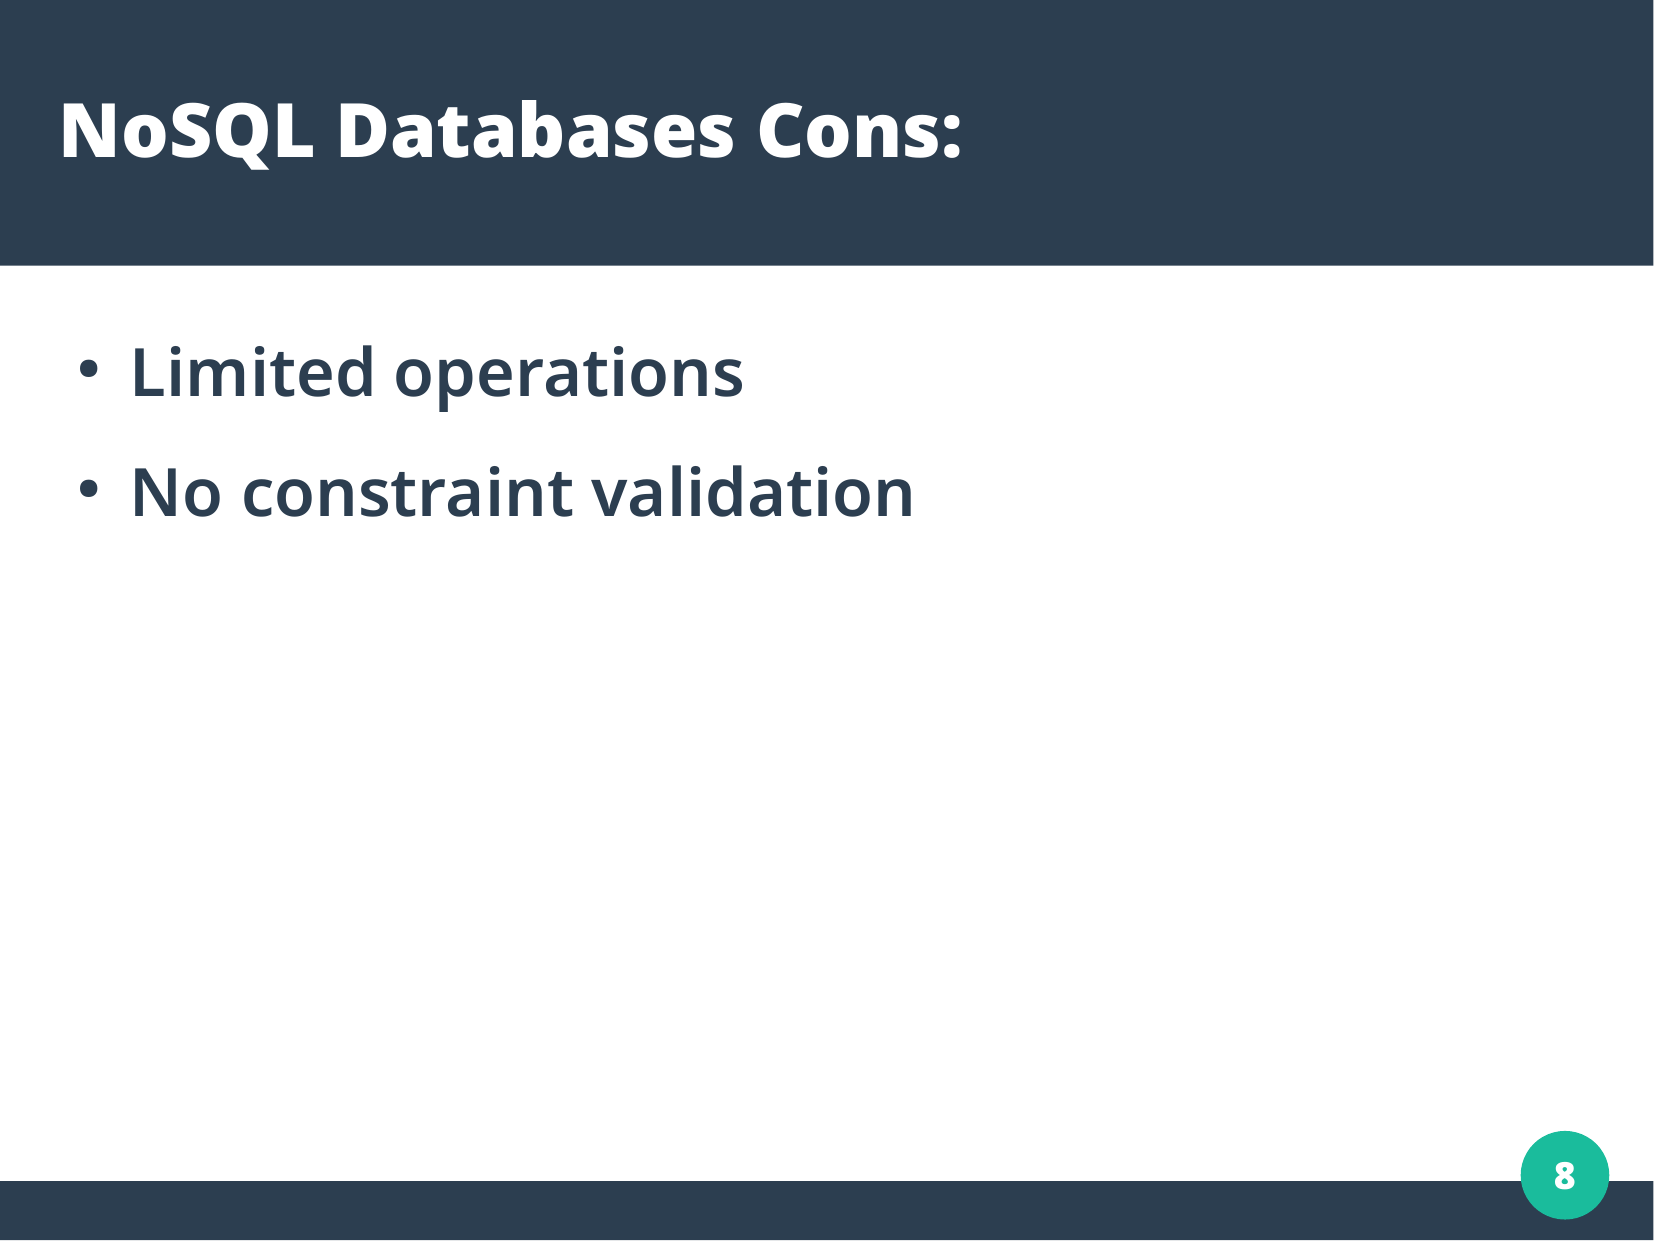

# NoSQL Databases Cons:
Limited operations
No constraint validation
8